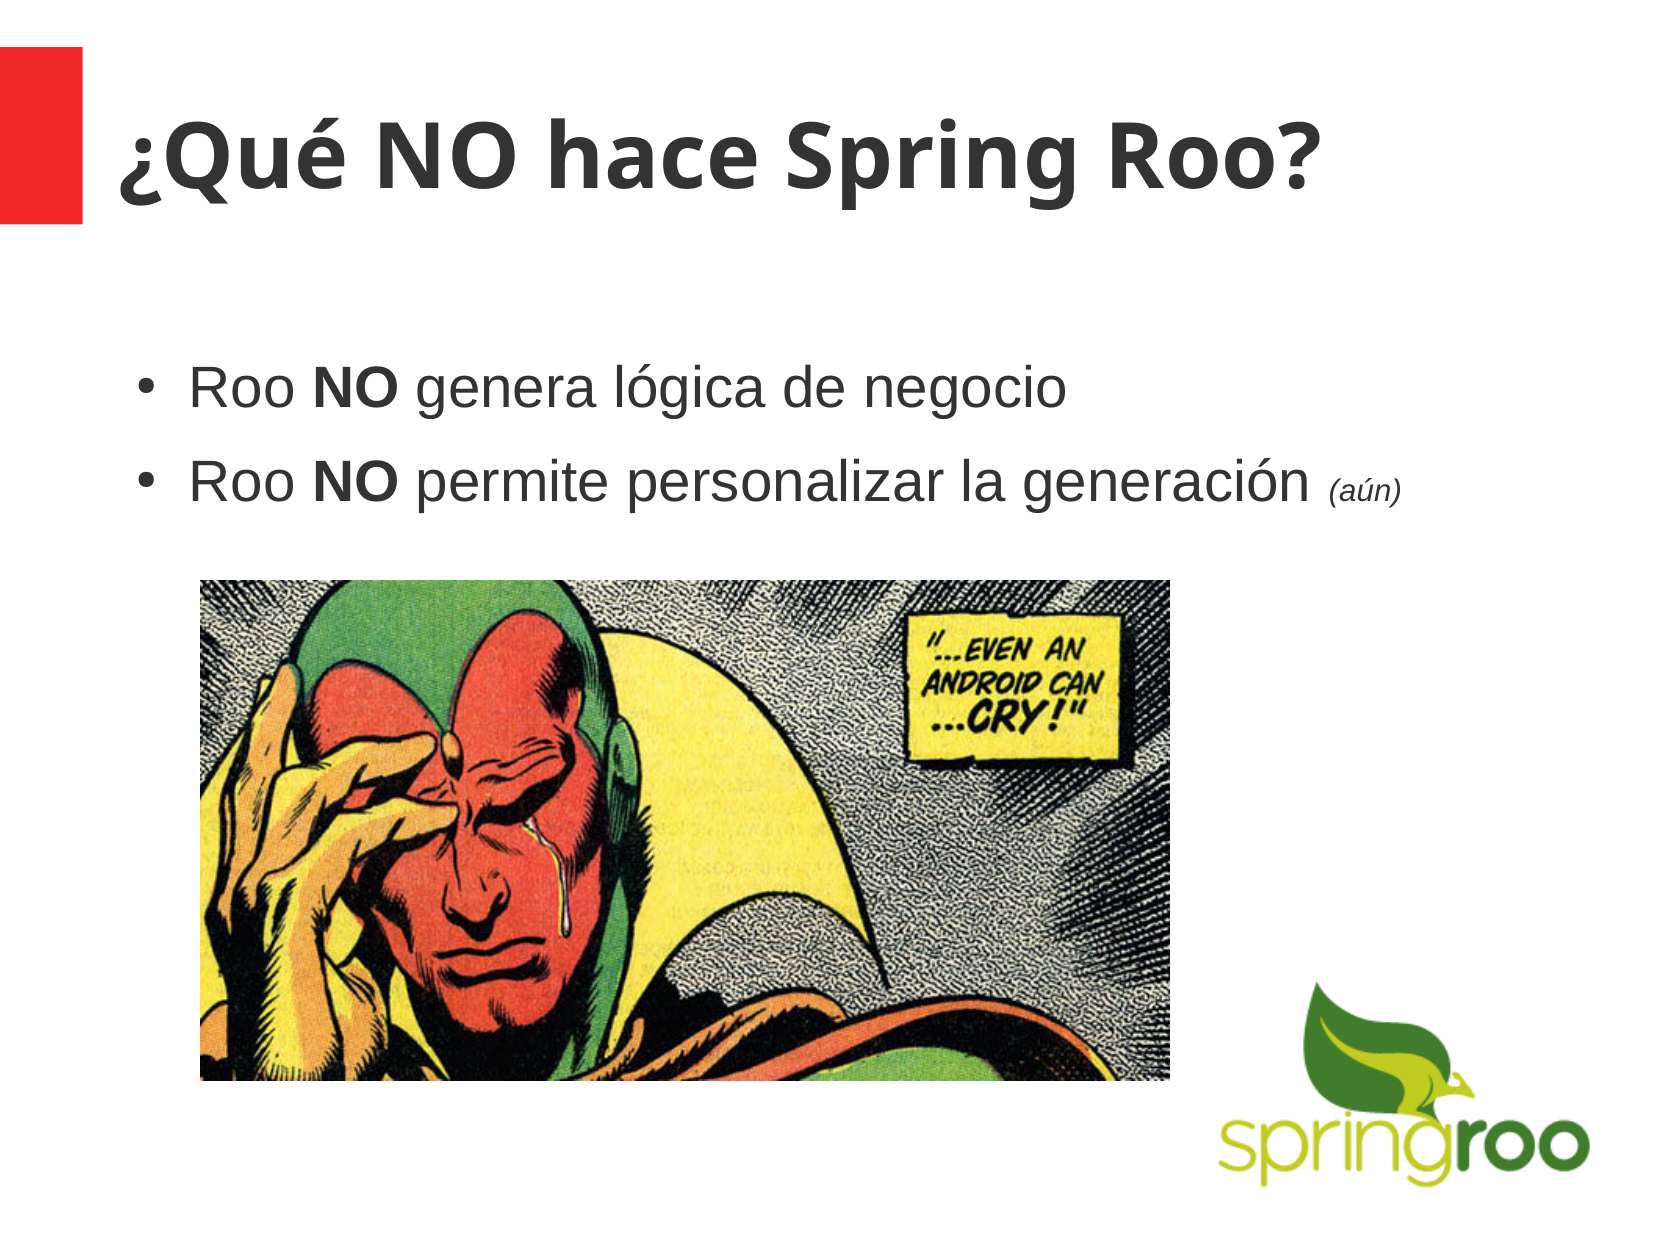

# ¿Qué NO hace Spring Roo?
Roo NO genera lógica de negocio
Roo NO permite personalizar la generación (aún)